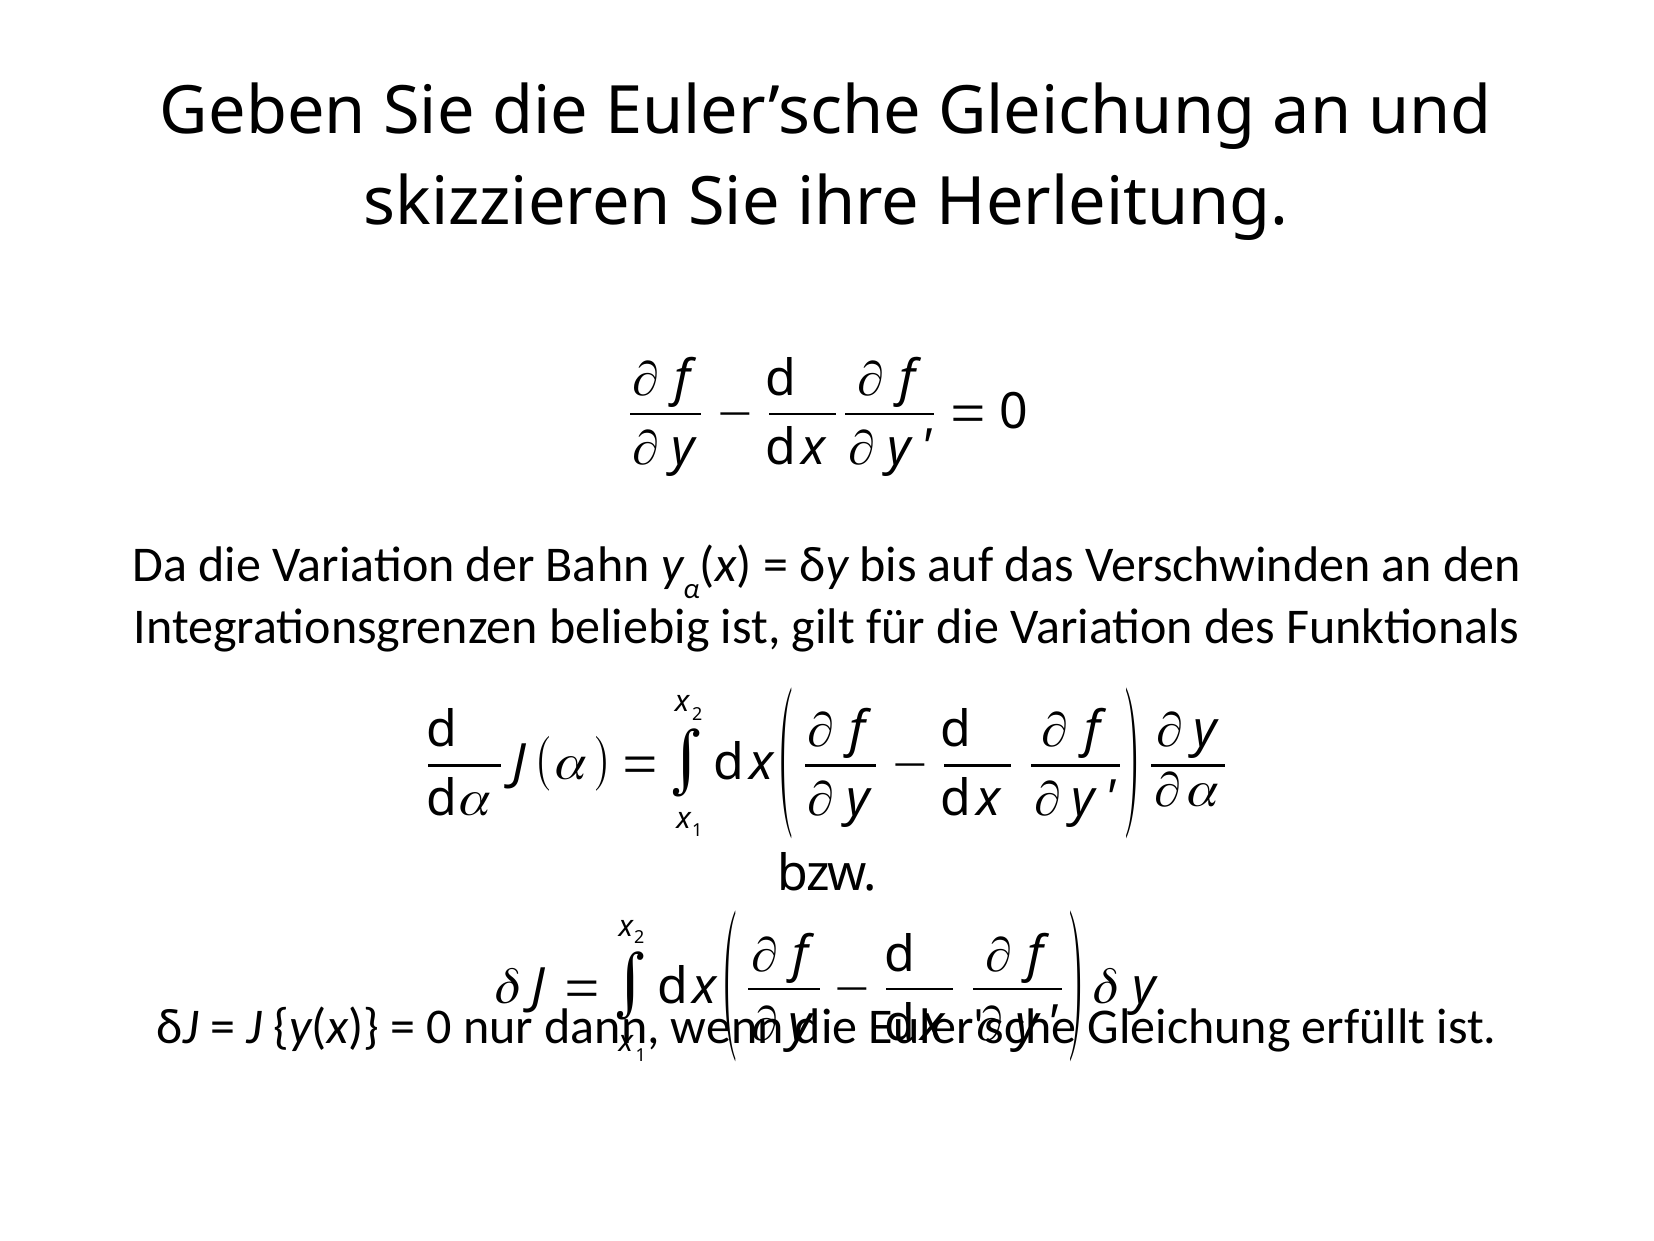

# Geben Sie die Euler’sche Gleichung an und skizzieren Sie ihre Herleitung.
Da die Variation der Bahn yα(x) = δy bis auf das Verschwinden an den Integrationsgrenzen beliebig ist, gilt für die Variation des Funktionals
δJ = J {y(x)} = 0 nur dann, wenn die Euler'sche Gleichung erfüllt ist.